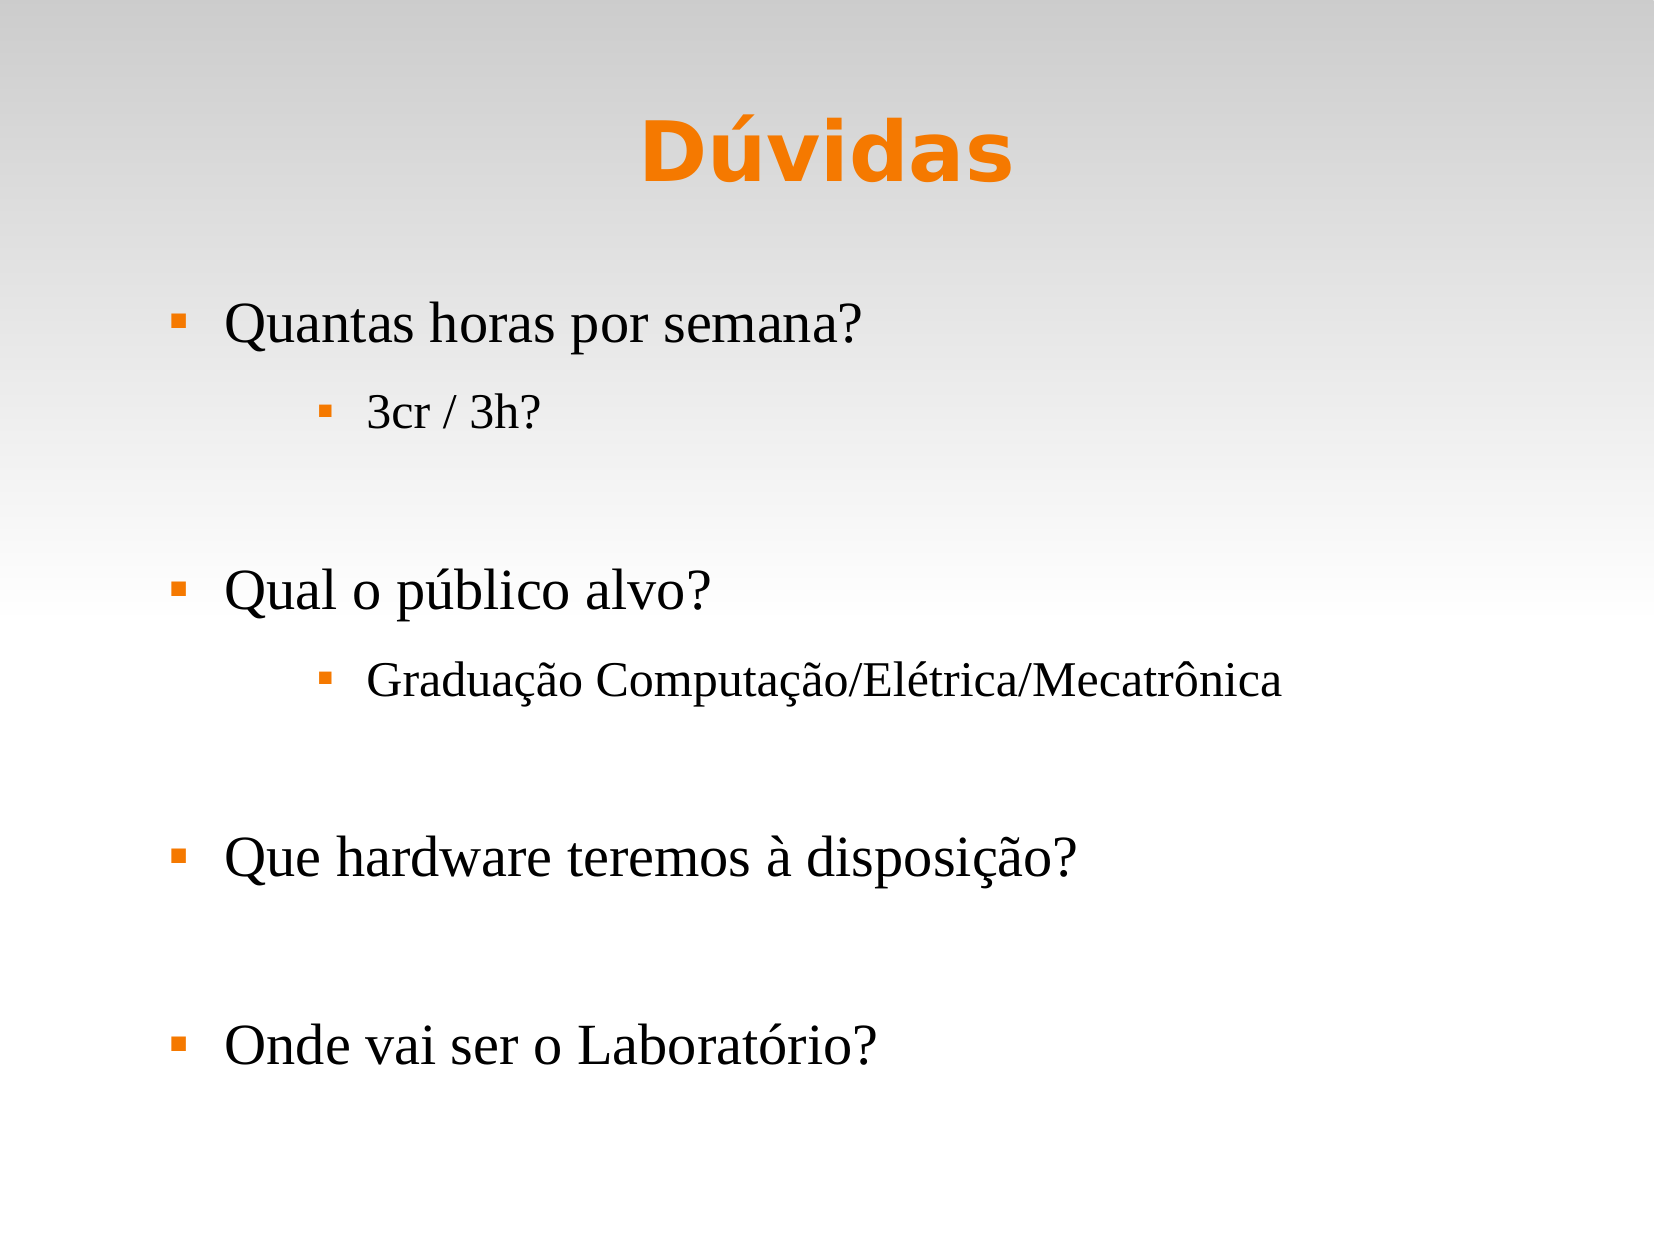

# Dúvidas
Quantas horas por semana?
3cr / 3h?
Qual o público alvo?
Graduação Computação/Elétrica/Mecatrônica
Que hardware teremos à disposição?
Onde vai ser o Laboratório?